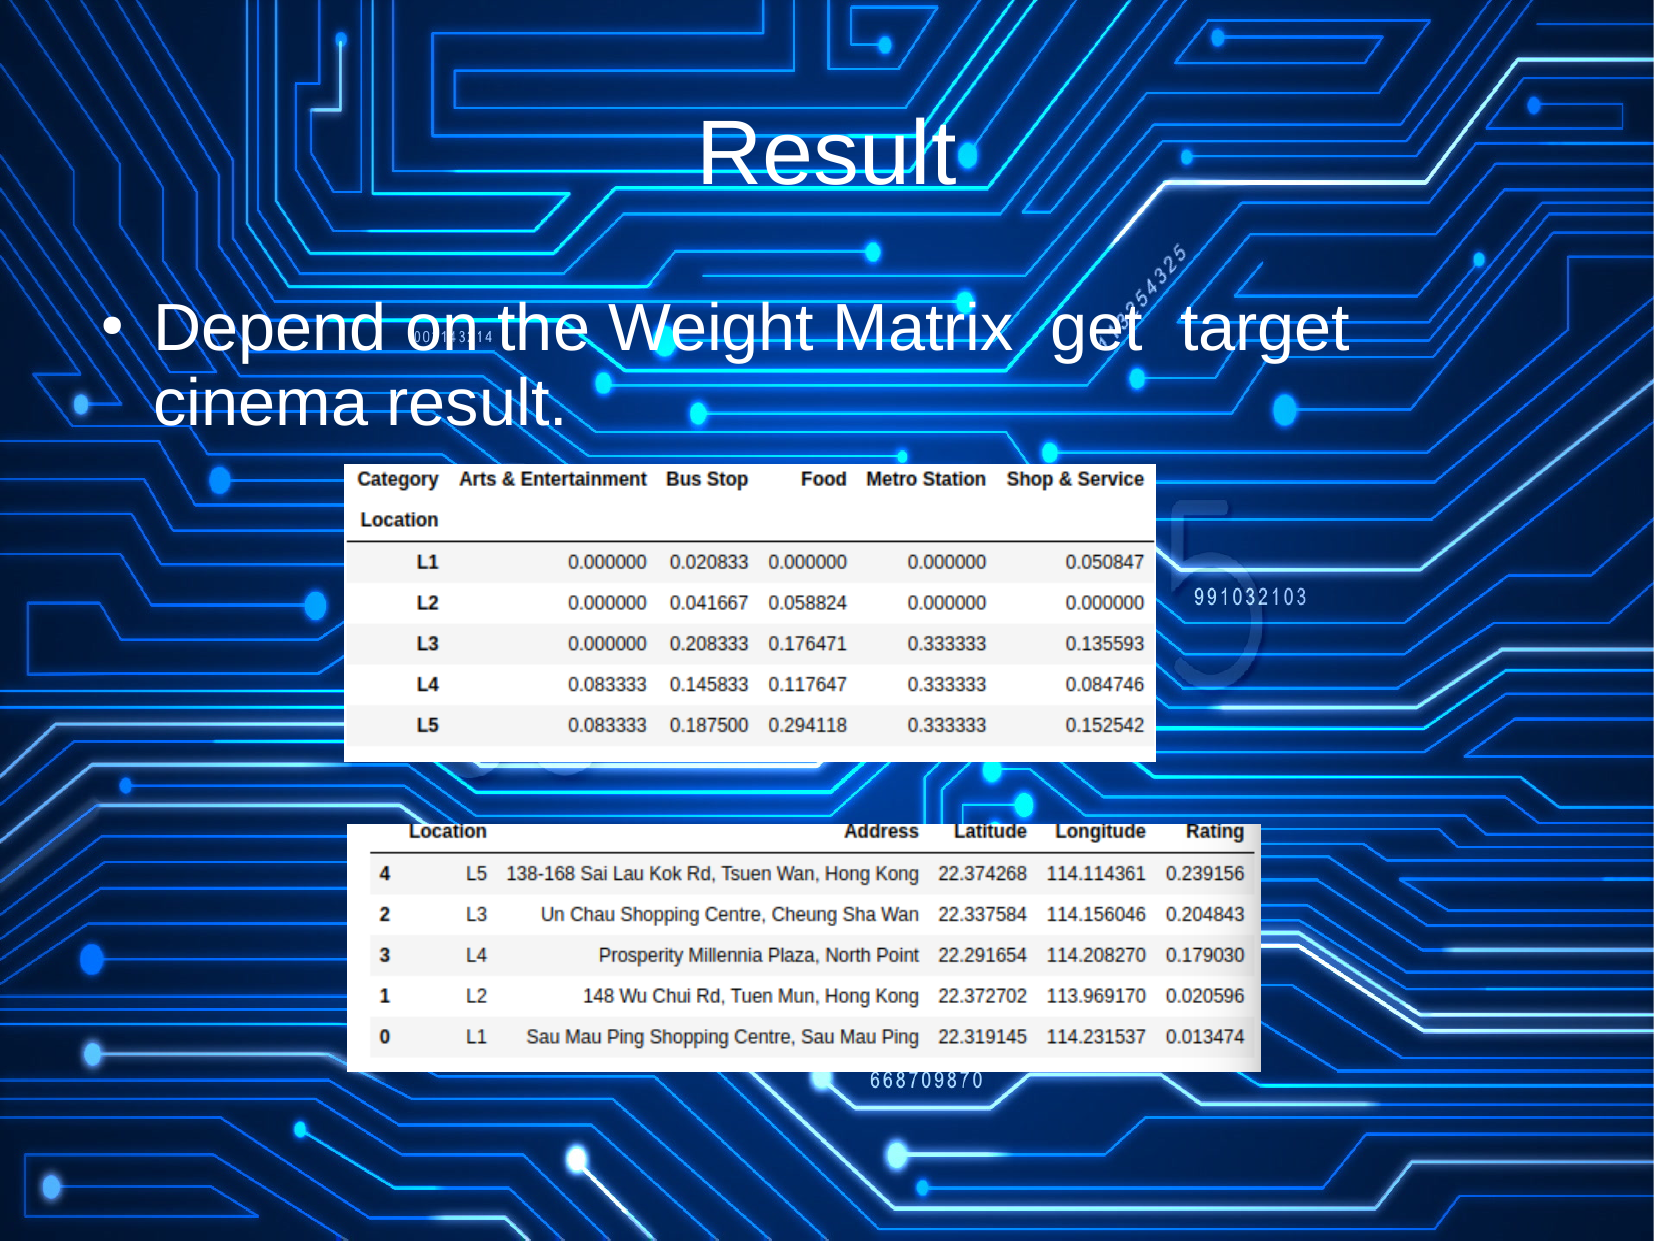

# Result
Depend on the Weight Matrix get target cinema result.